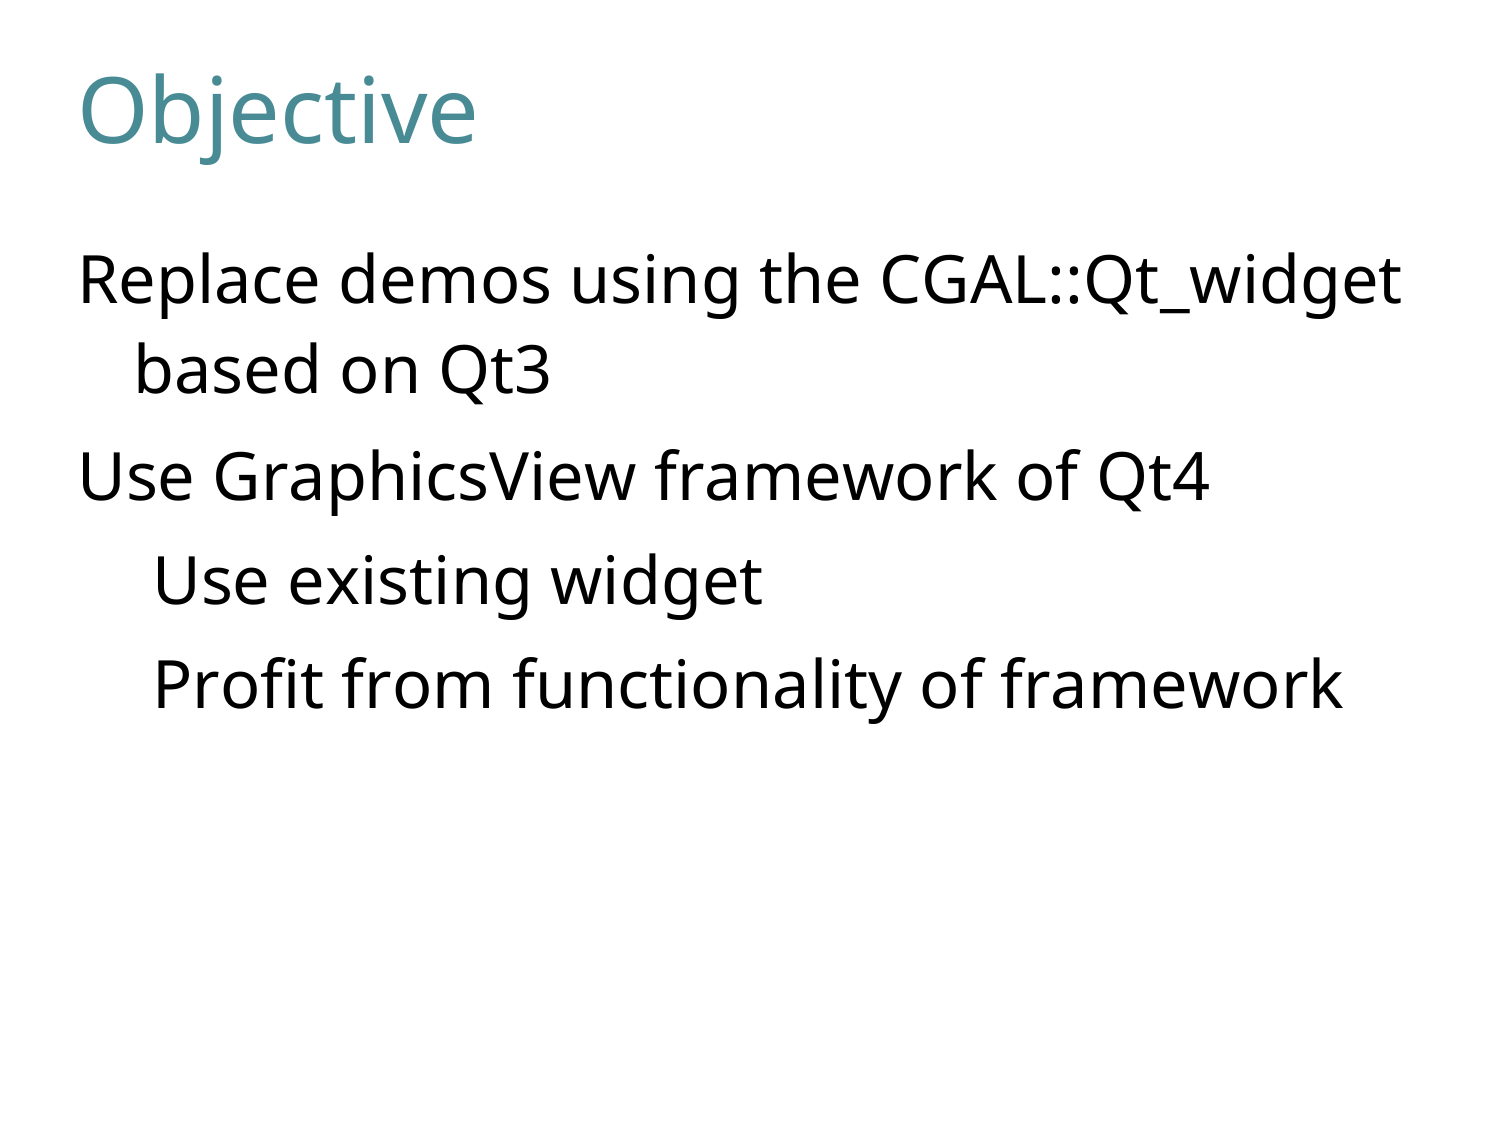

# Objective
Replace demos using the CGAL::Qt_widget based on Qt3
Use GraphicsView framework of Qt4
Use existing widget
Profit from functionality of framework